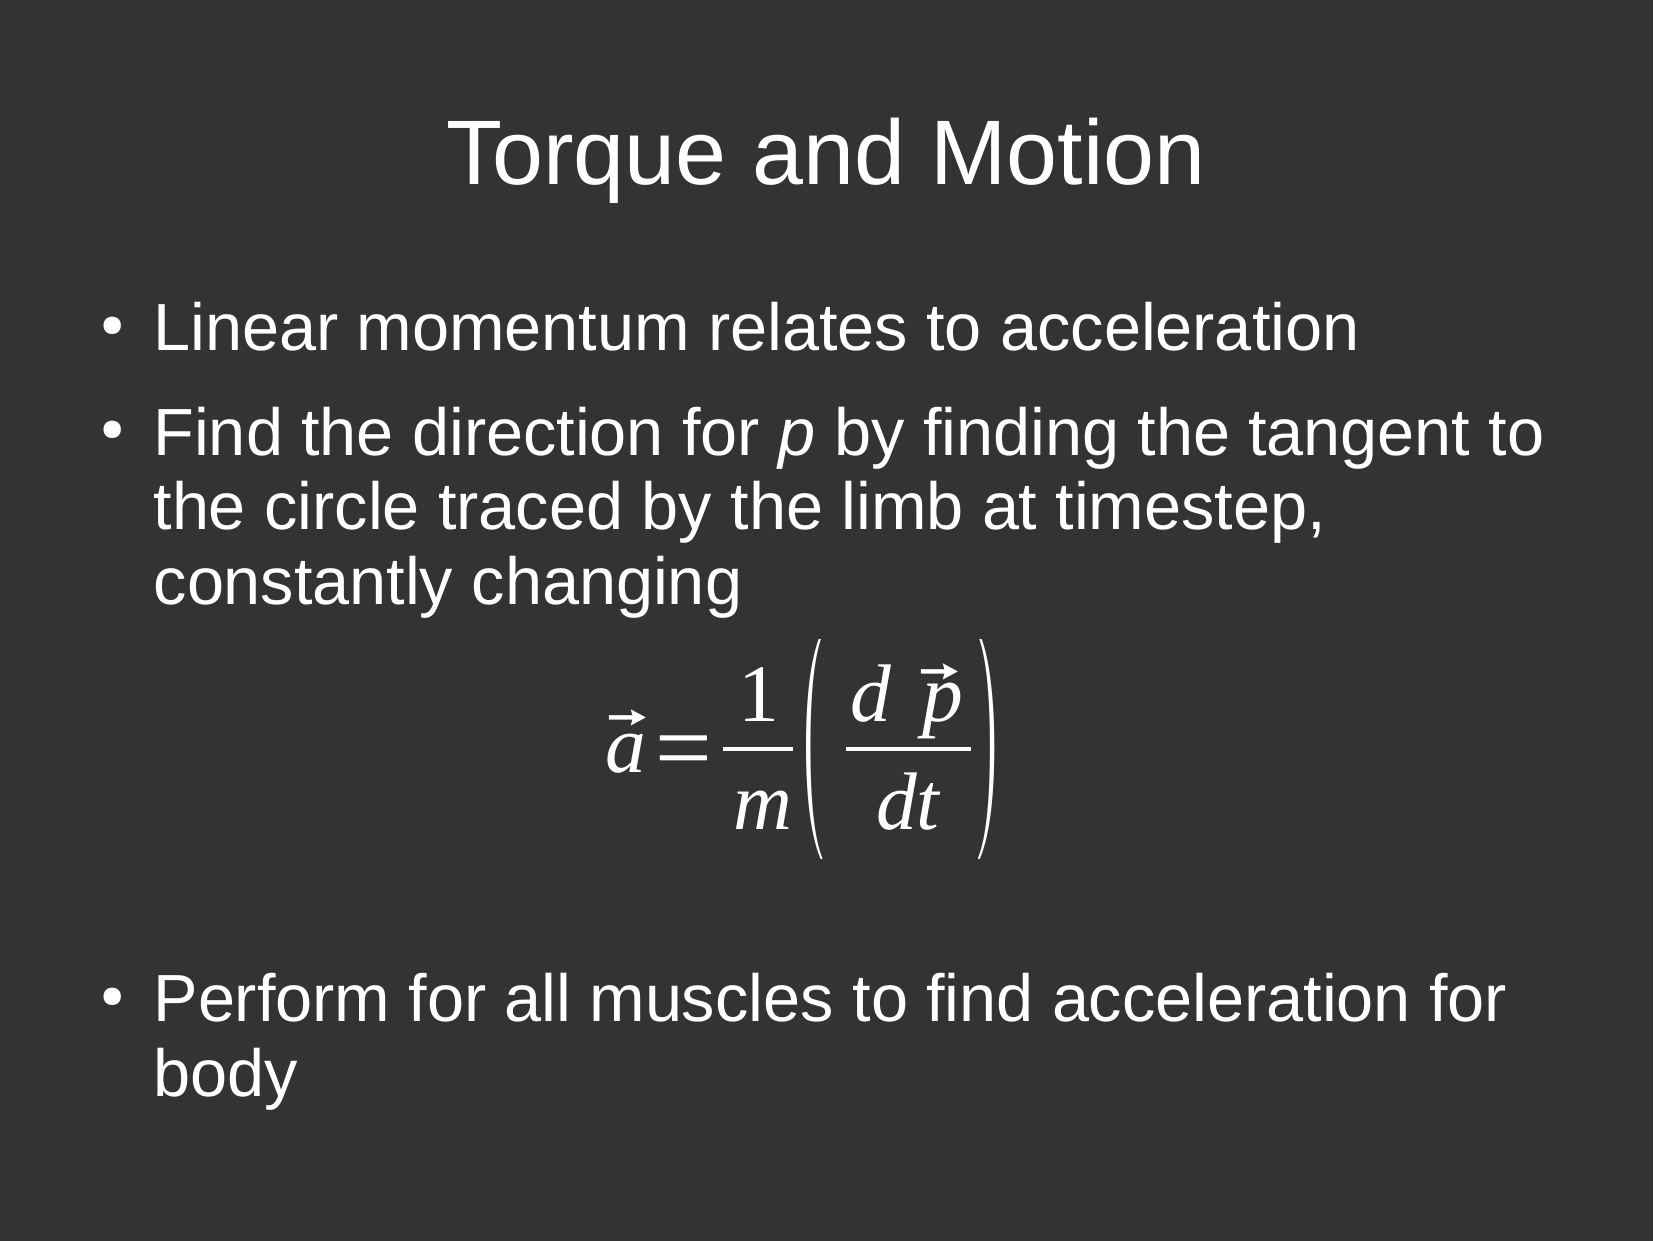

# Torque and Motion
Linear momentum relates to acceleration
Find the direction for p by finding the tangent to the circle traced by the limb at timestep, constantly changing
Perform for all muscles to find acceleration for body